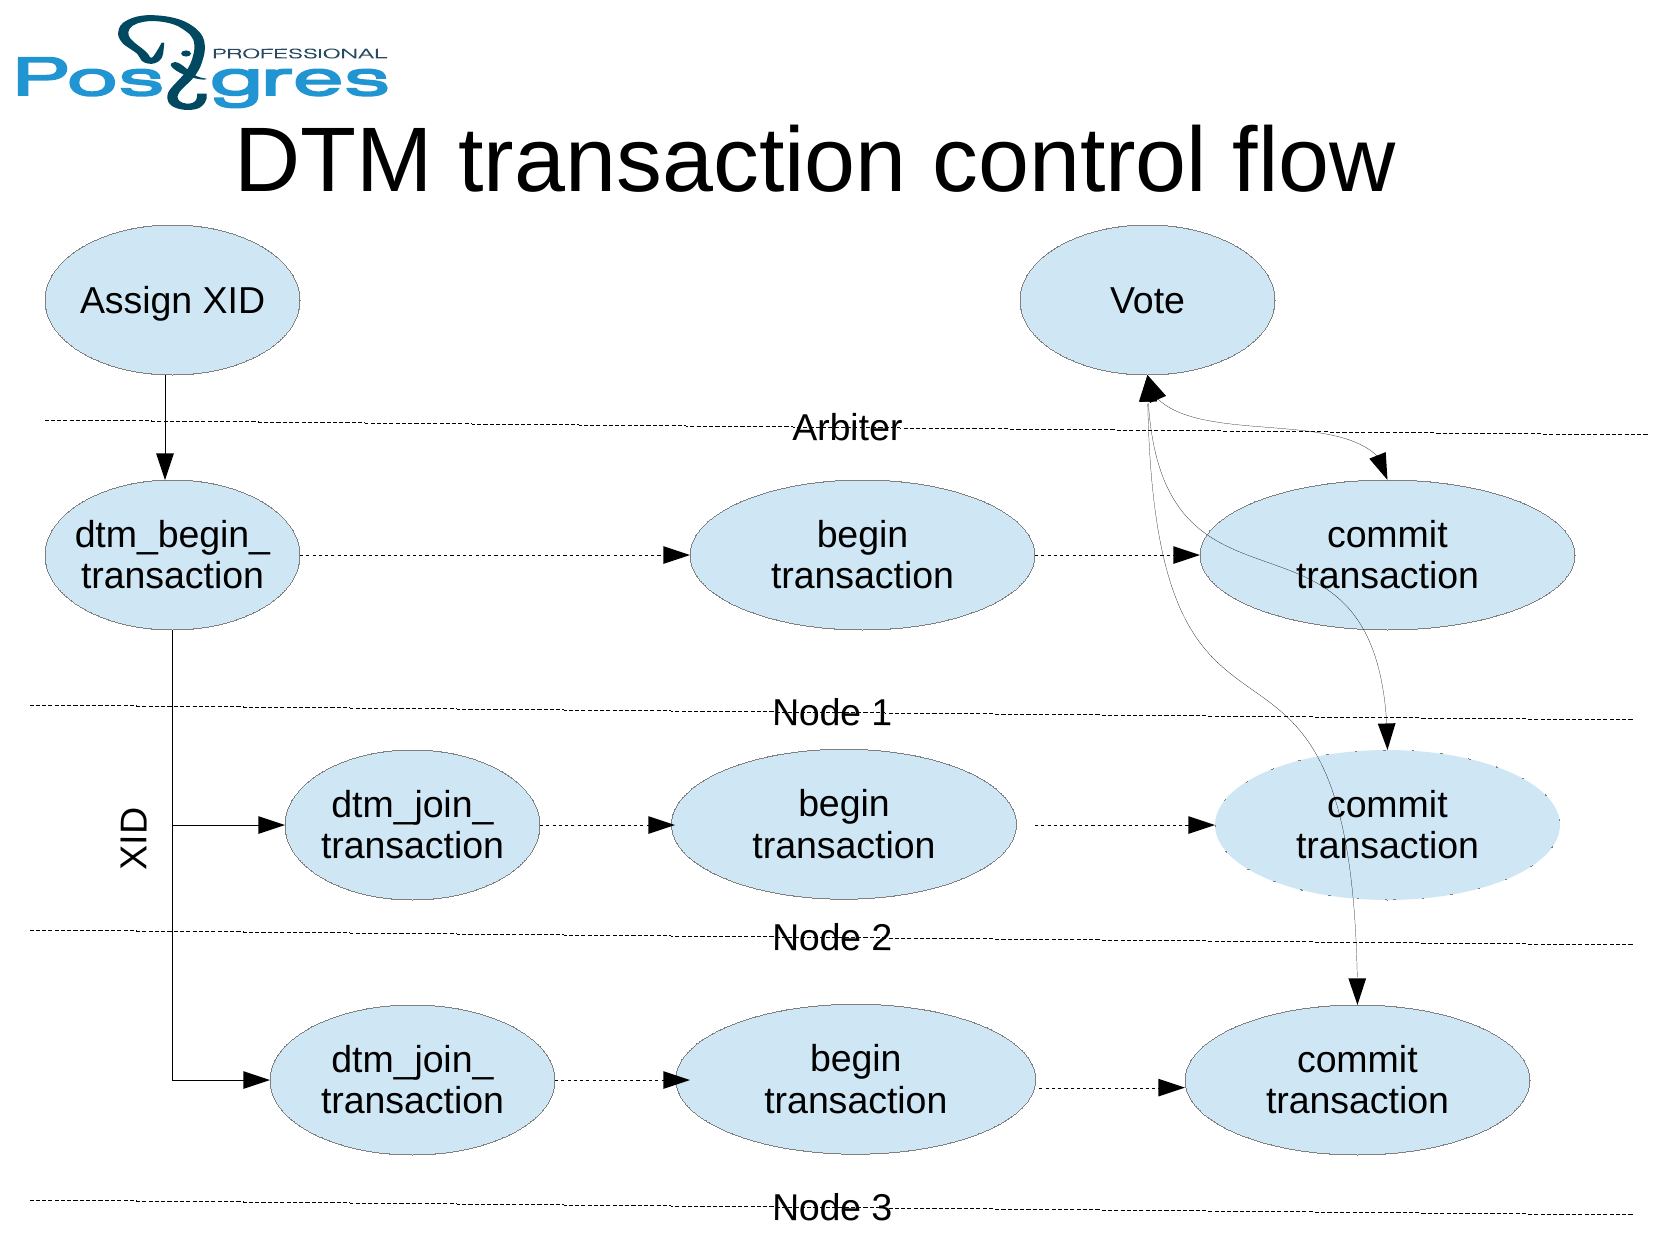

# DTM transaction control flow
Assign XID
Vote
Arbiter
dtm_begin_
transaction
begin
transaction
commit
transaction
Node 1
begin
transaction
dtm_join_
transaction
commit
transaction
XID
Node 2
begin
transaction
dtm_join_
transaction
commit
transaction
Node 3